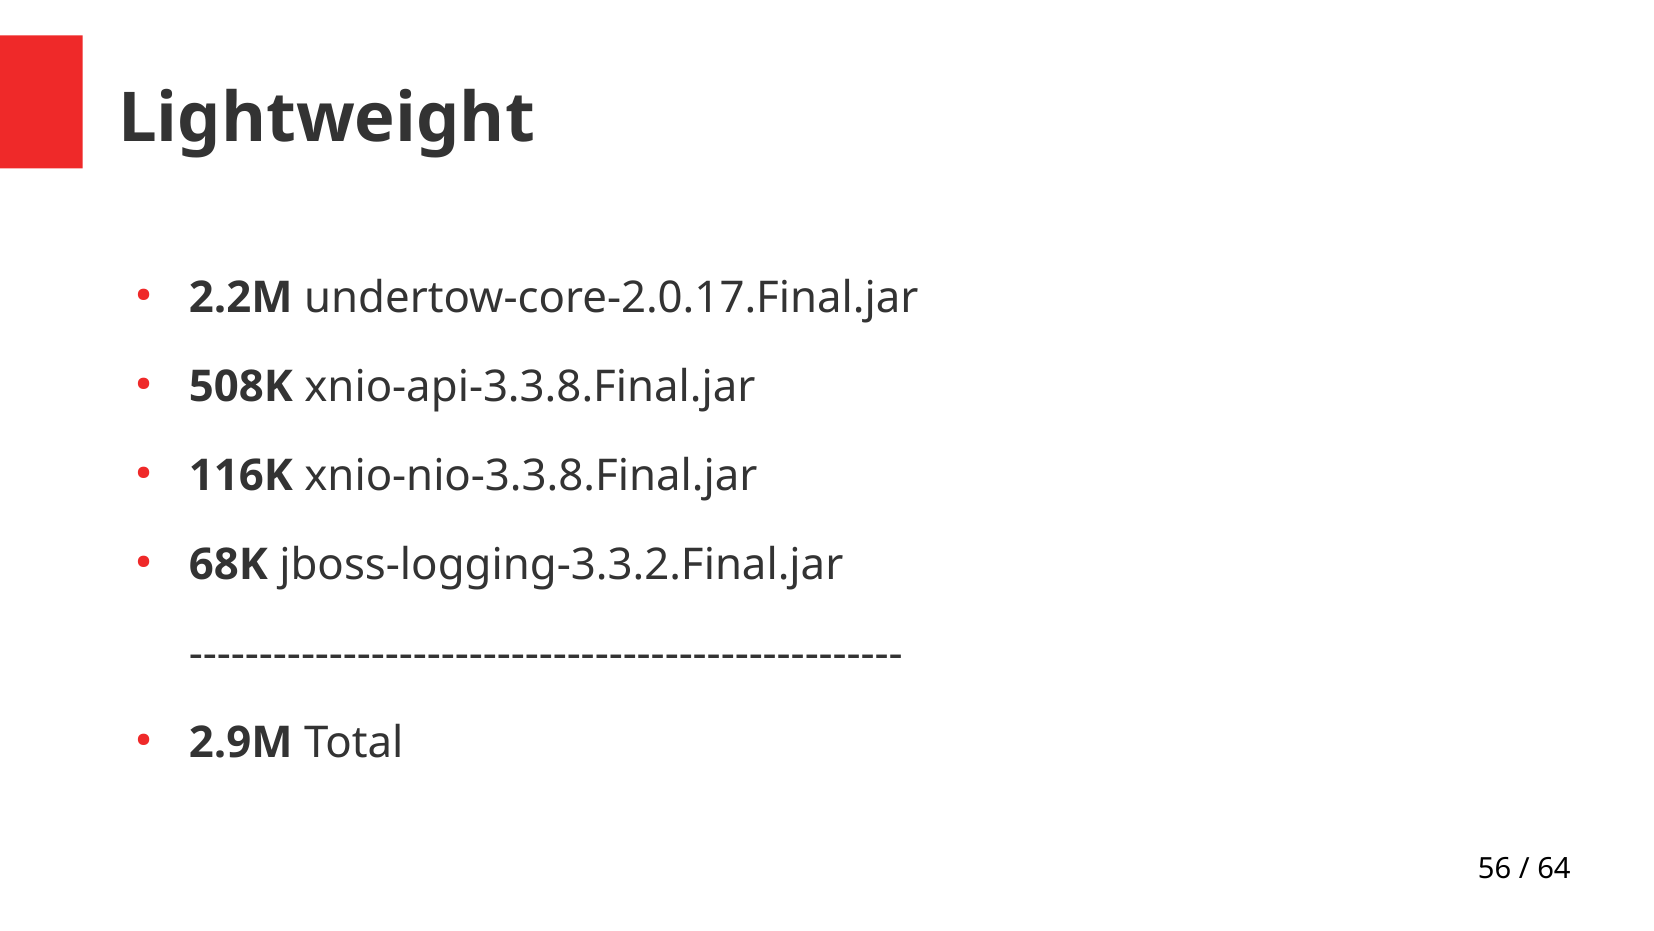

# Lightweight
2.2M undertow-core-2.0.17.Final.jar
508K xnio-api-3.3.8.Final.jar
116K xnio-nio-3.3.8.Final.jar
68K jboss-logging-3.3.2.Final.jar
---------------------------------------------------
2.9M Total
56